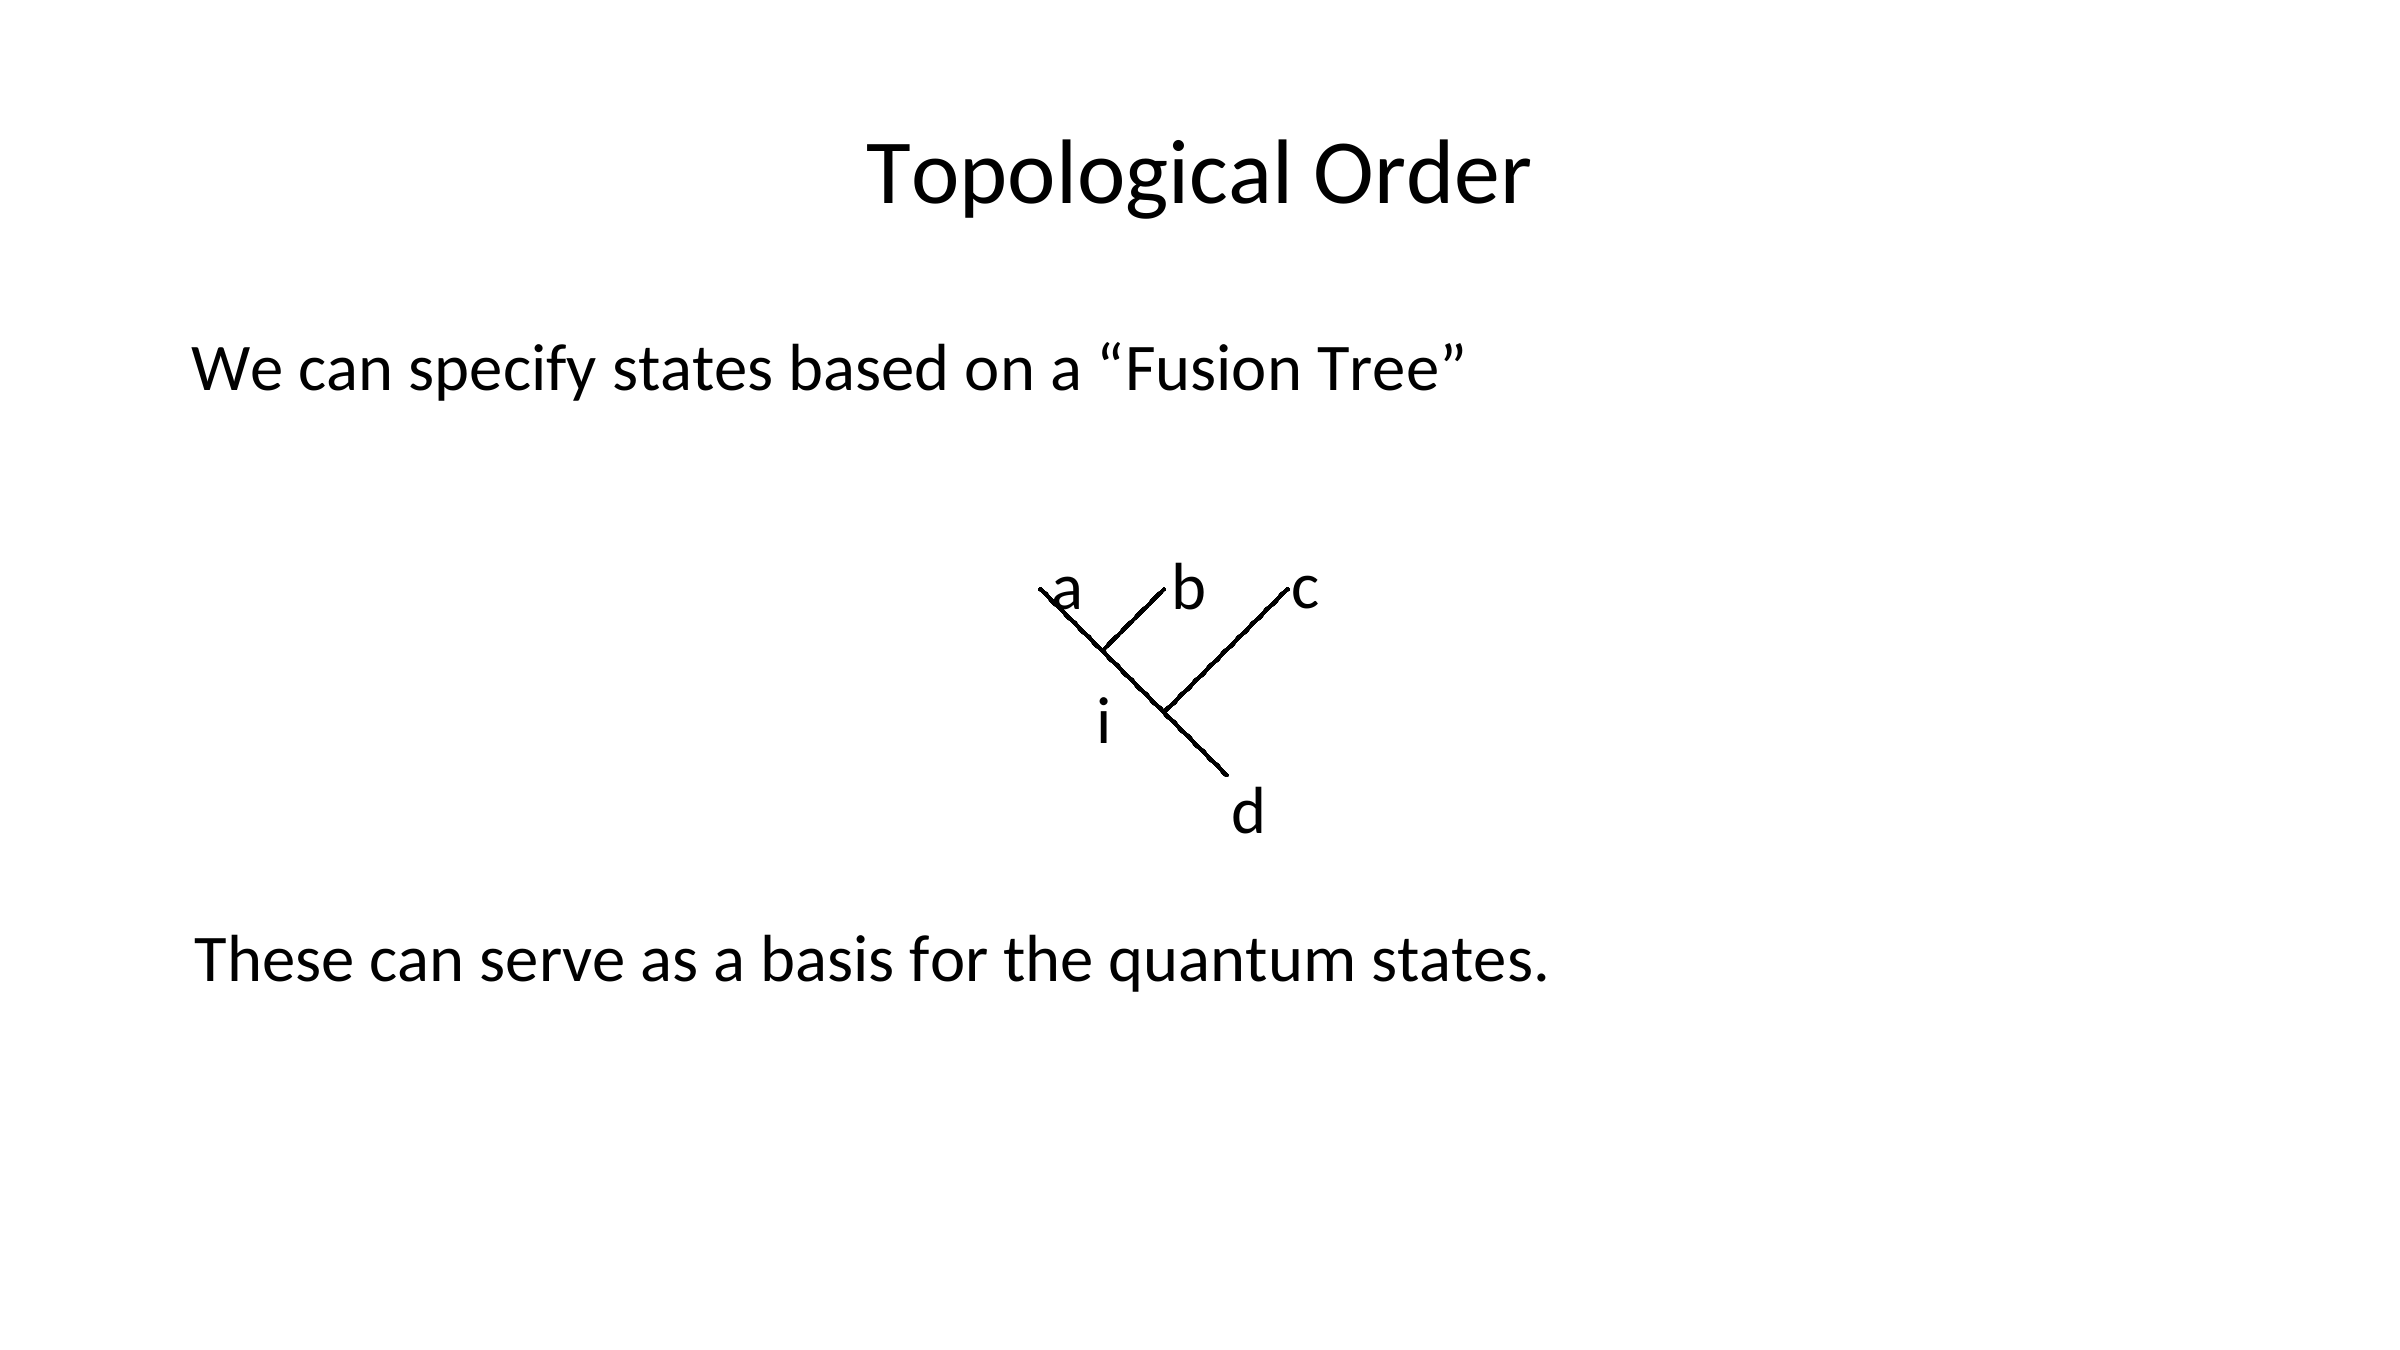

# Topological Order
We can specify states based on a “Fusion Tree”
c
a
b
i
d
These can serve as a basis for the quantum states.